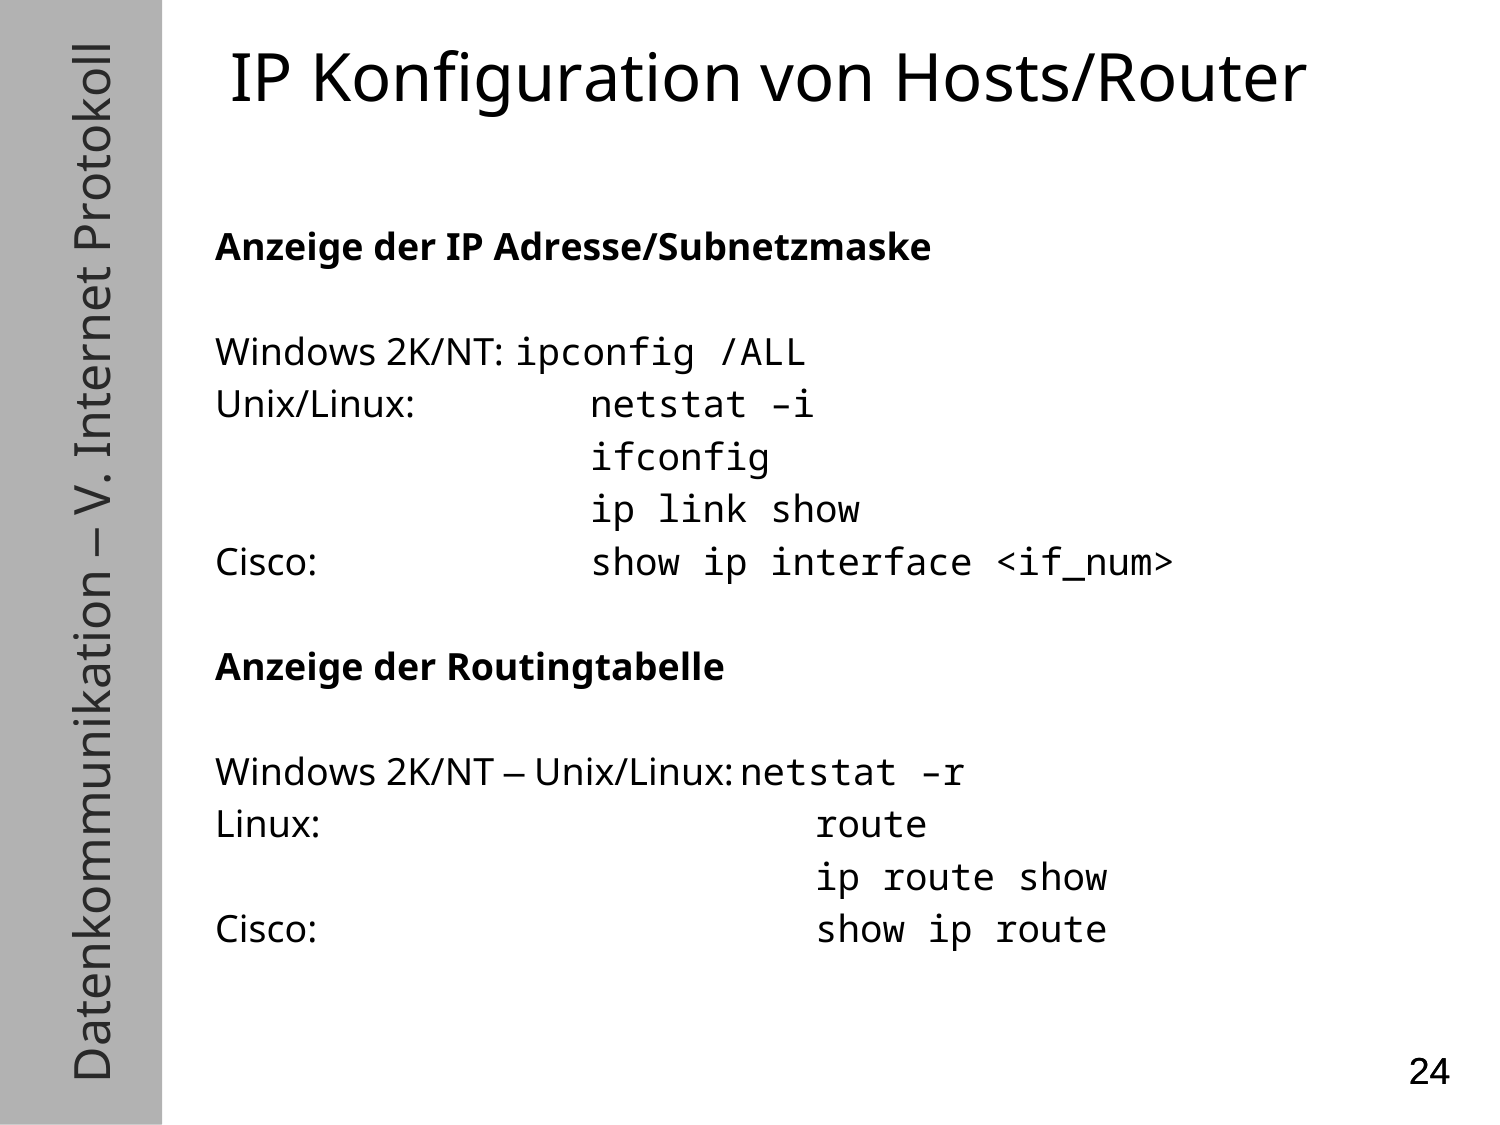

IP Konfiguration von Hosts/Router
Anzeige der IP Adresse/Subnetzmaske
Windows 2K/NT:	ipconfig /ALL
Unix/Linux:			netstat –i
					ifconfig
					ip link show
Cisco:				show ip interface <if_num>
Anzeige der Routingtabelle
Windows 2K/NT – Unix/Linux:	netstat –r
Linux:							route
								ip route show
Cisco:							show ip route
Datenkommunikation – V. Internet Protokoll